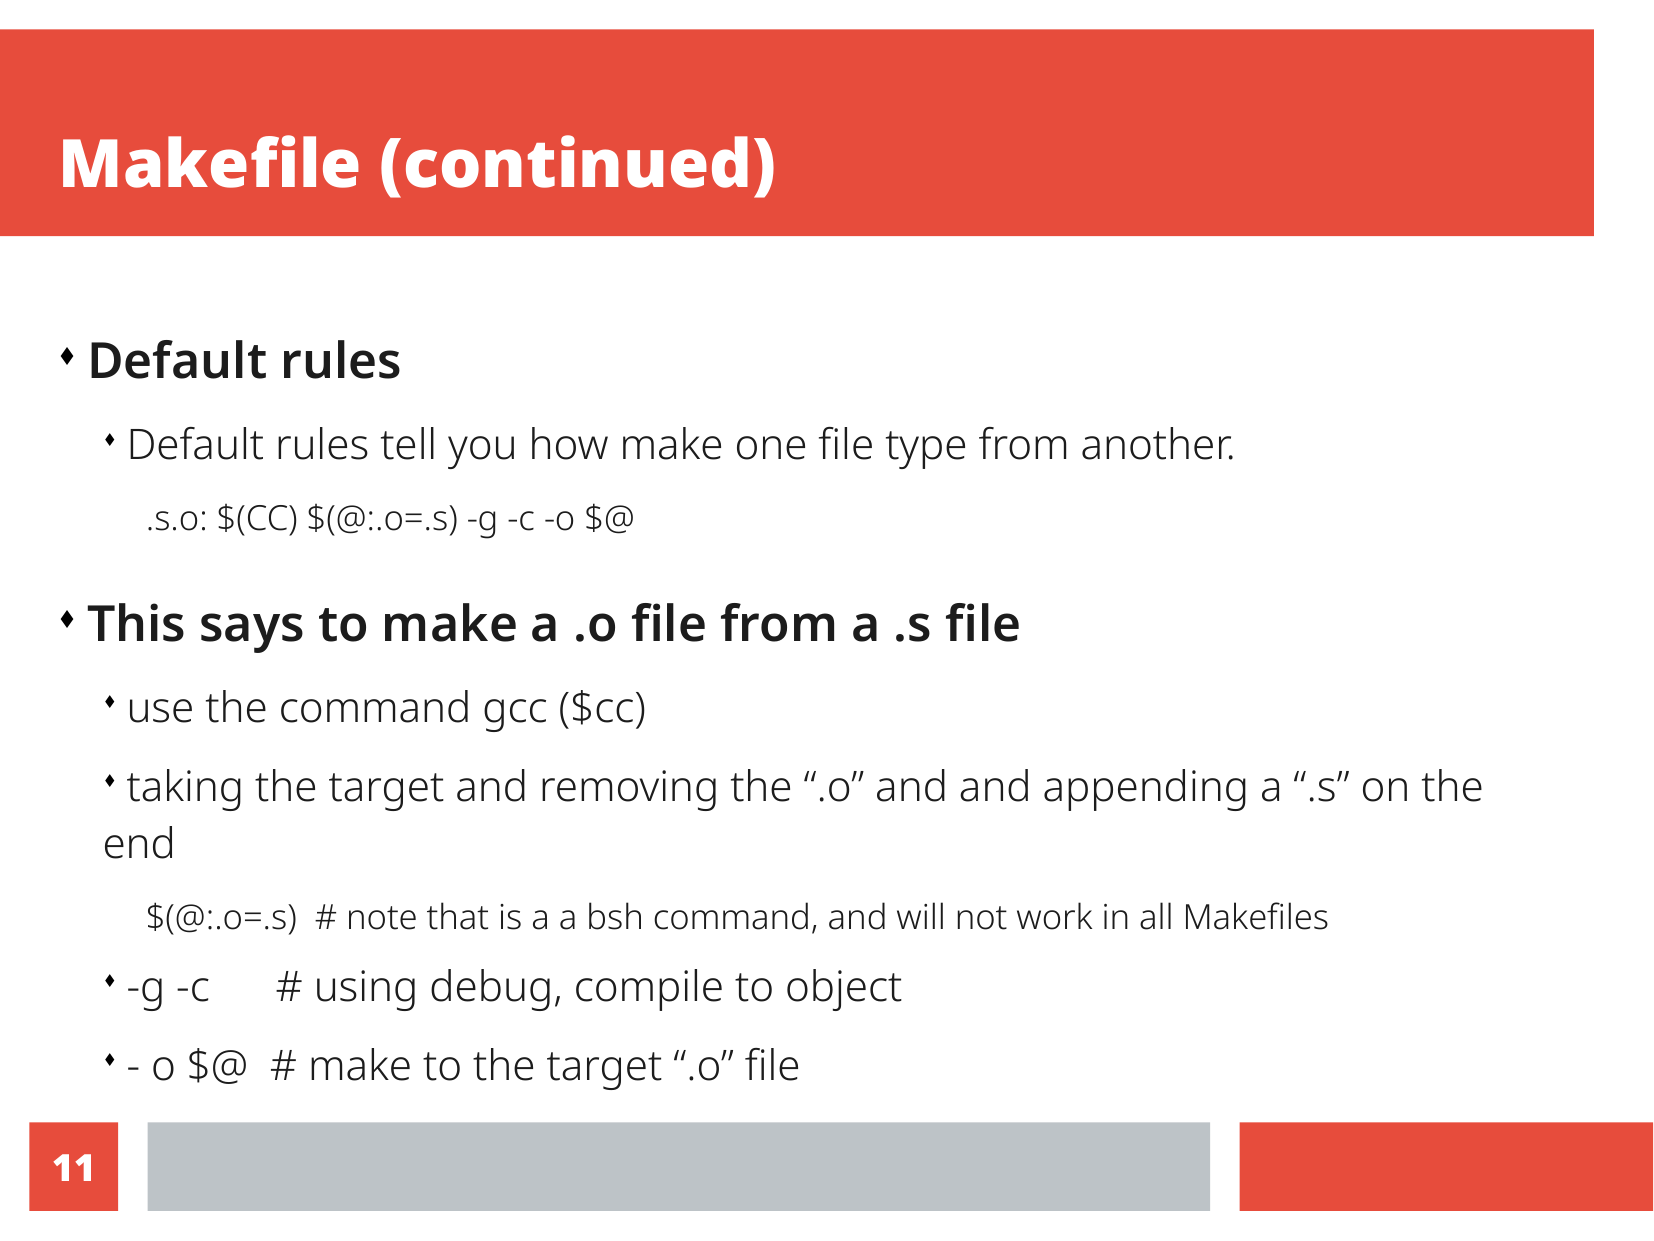

# Makefile (continued)
 Default rules
 Default rules tell you how make one file type from another.
.s.o: $(CC) $(@:.o=.s) -g -c -o $@
 This says to make a .o file from a .s file
 use the command gcc ($cc)
 taking the target and removing the “.o” and and appending a “.s” on the end
$(@:.o=.s) # note that is a a bsh command, and will not work in all Makefiles
 -g -c # using debug, compile to object
 - o $@ # make to the target “.o” file
11